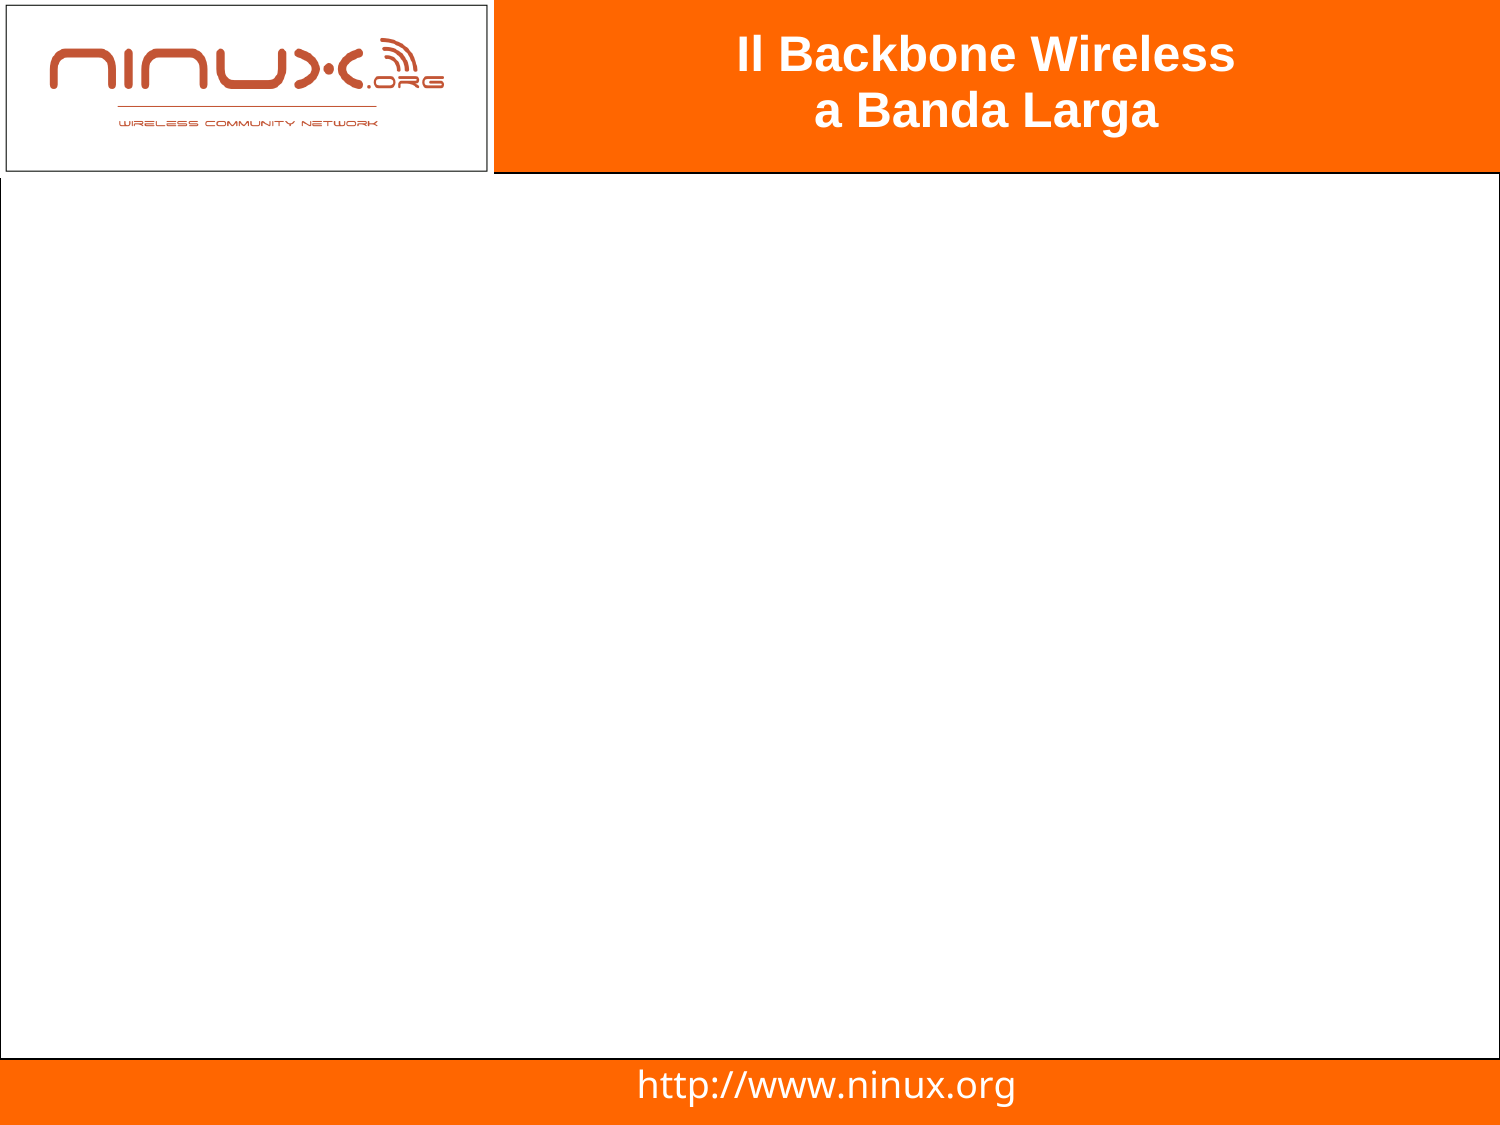

Il Backbone Wireless
a Banda Larga
#
http://www.ninux.org